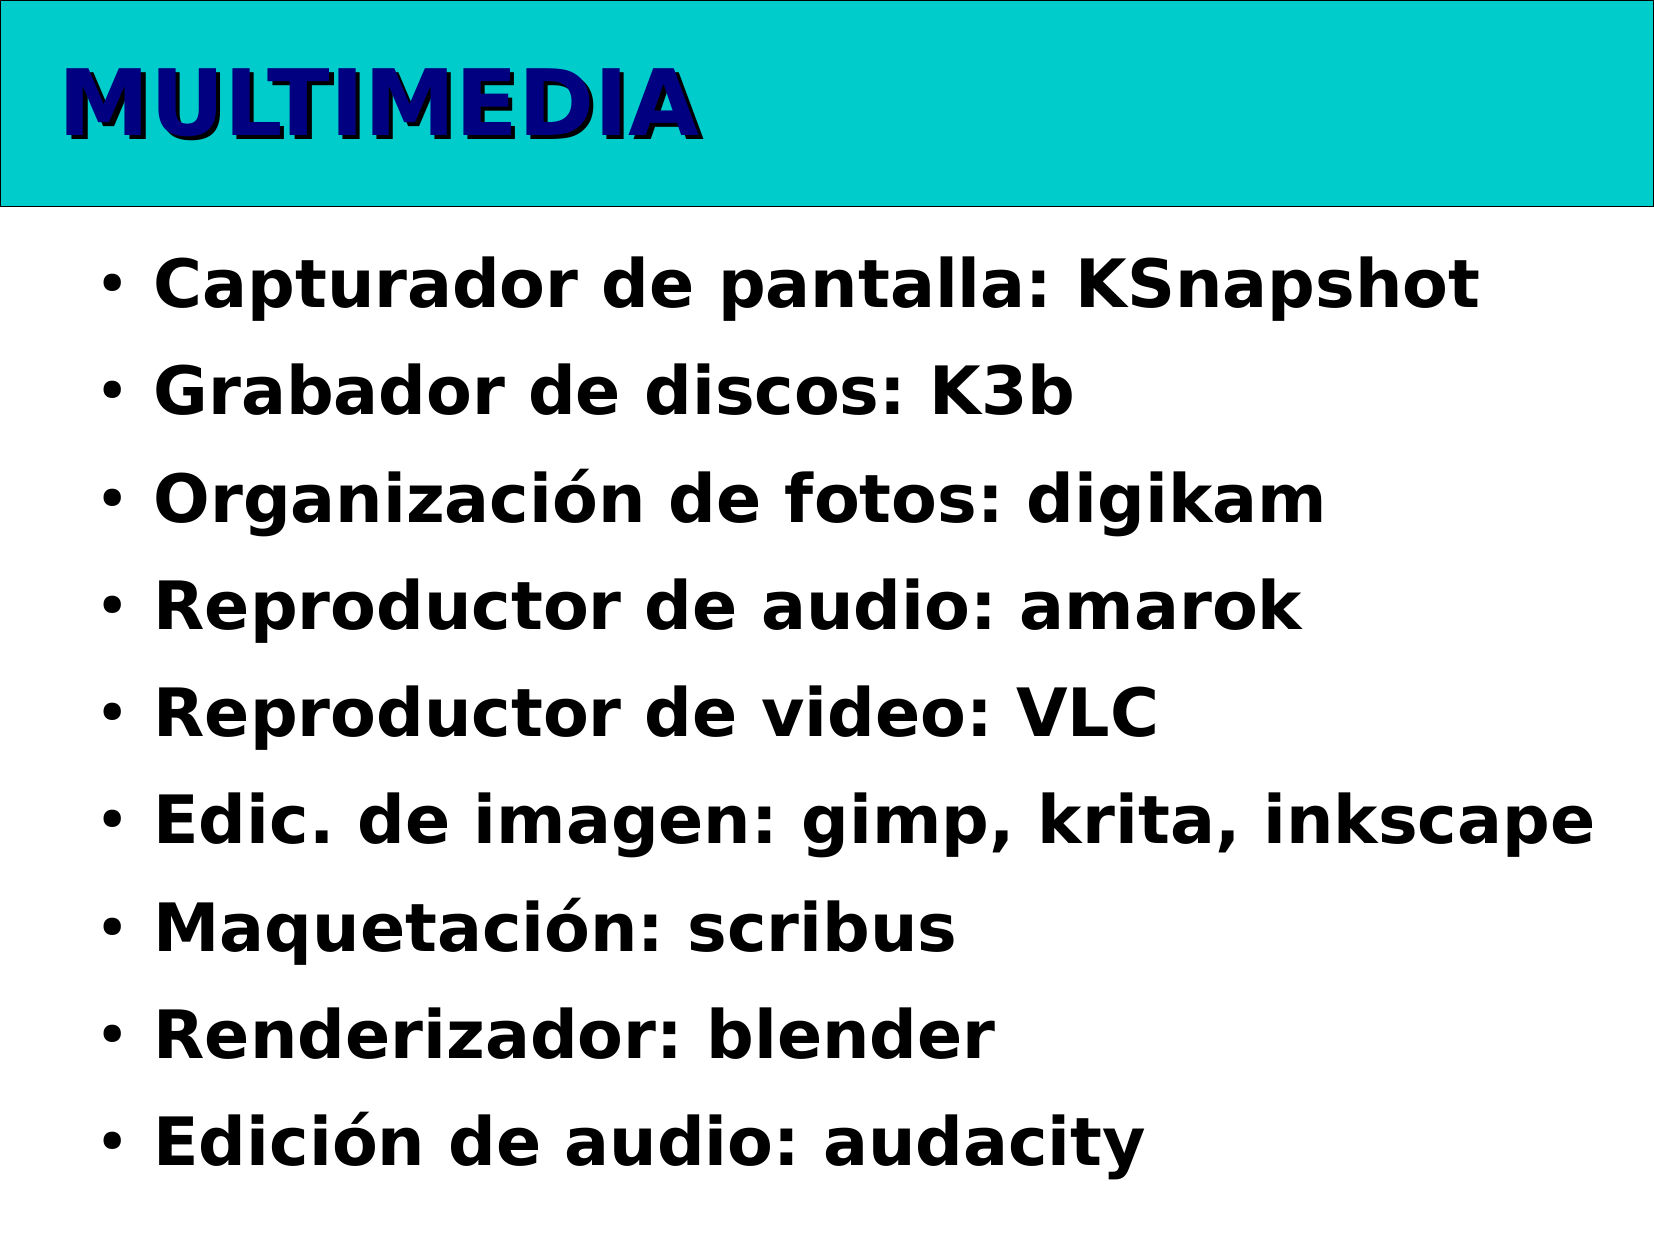

# MULTIMEDIA
Capturador de pantalla: KSnapshot
Grabador de discos: K3b
Organización de fotos: digikam
Reproductor de audio: amarok
Reproductor de video: VLC
Edic. de imagen: gimp, krita, inkscape
Maquetación: scribus
Renderizador: blender
Edición de audio: audacity